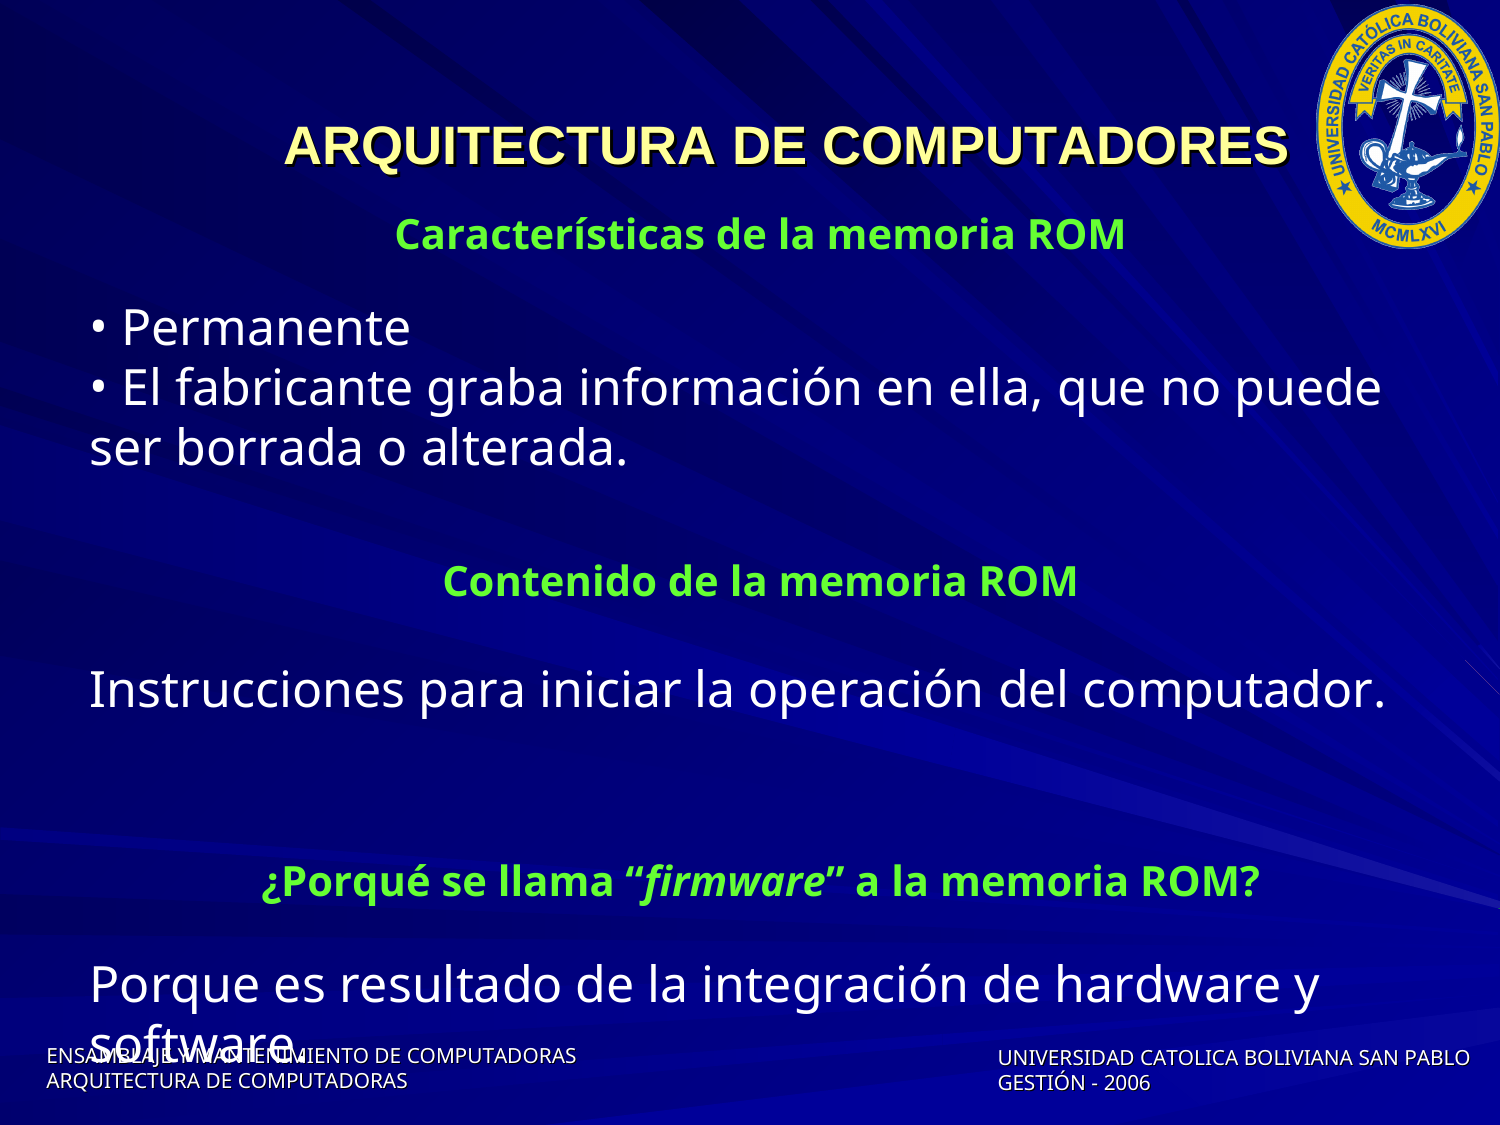

ARQUITECTURA DE COMPUTADORES
 Características de la memoria ROM
 Permanente
 El fabricante graba información en ella, que no puede ser borrada o alterada.
 Contenido de la memoria ROM
Instrucciones para iniciar la operación del computador.
 ¿Porqué se llama “firmware” a la memoria ROM?
Porque es resultado de la integración de hardware y software.